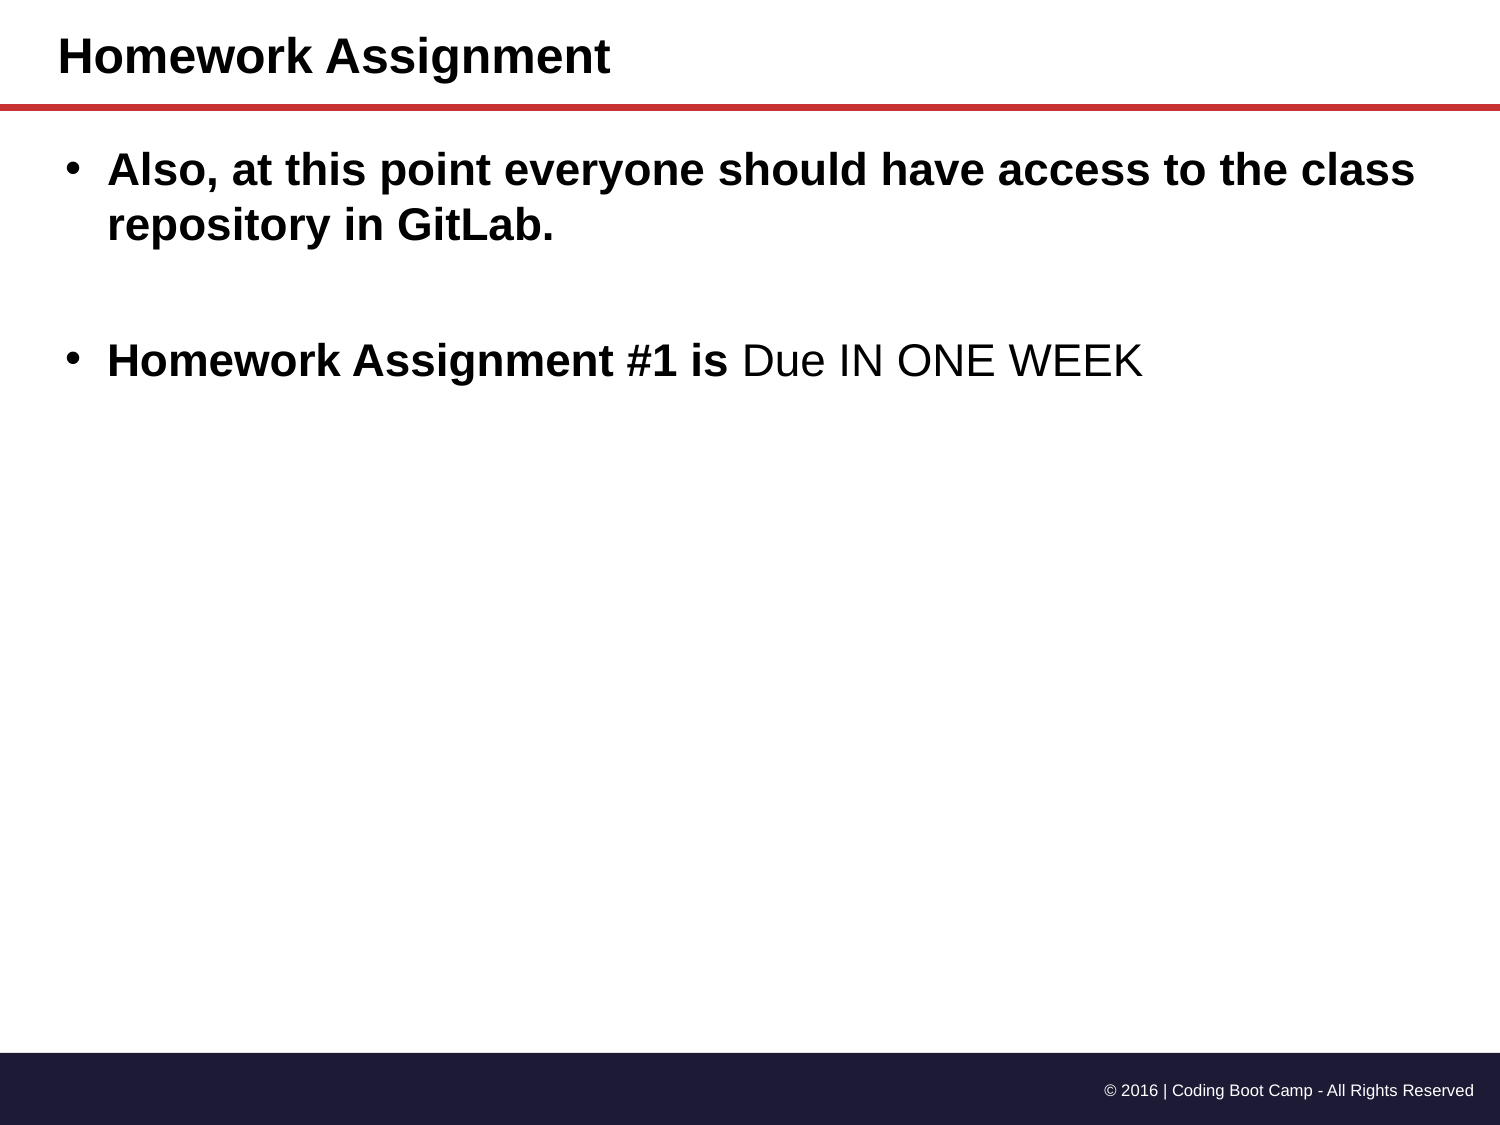

# Homework Assignment
Also, at this point everyone should have access to the class repository in GitLab.
Homework Assignment #1 is Due IN ONE WEEK